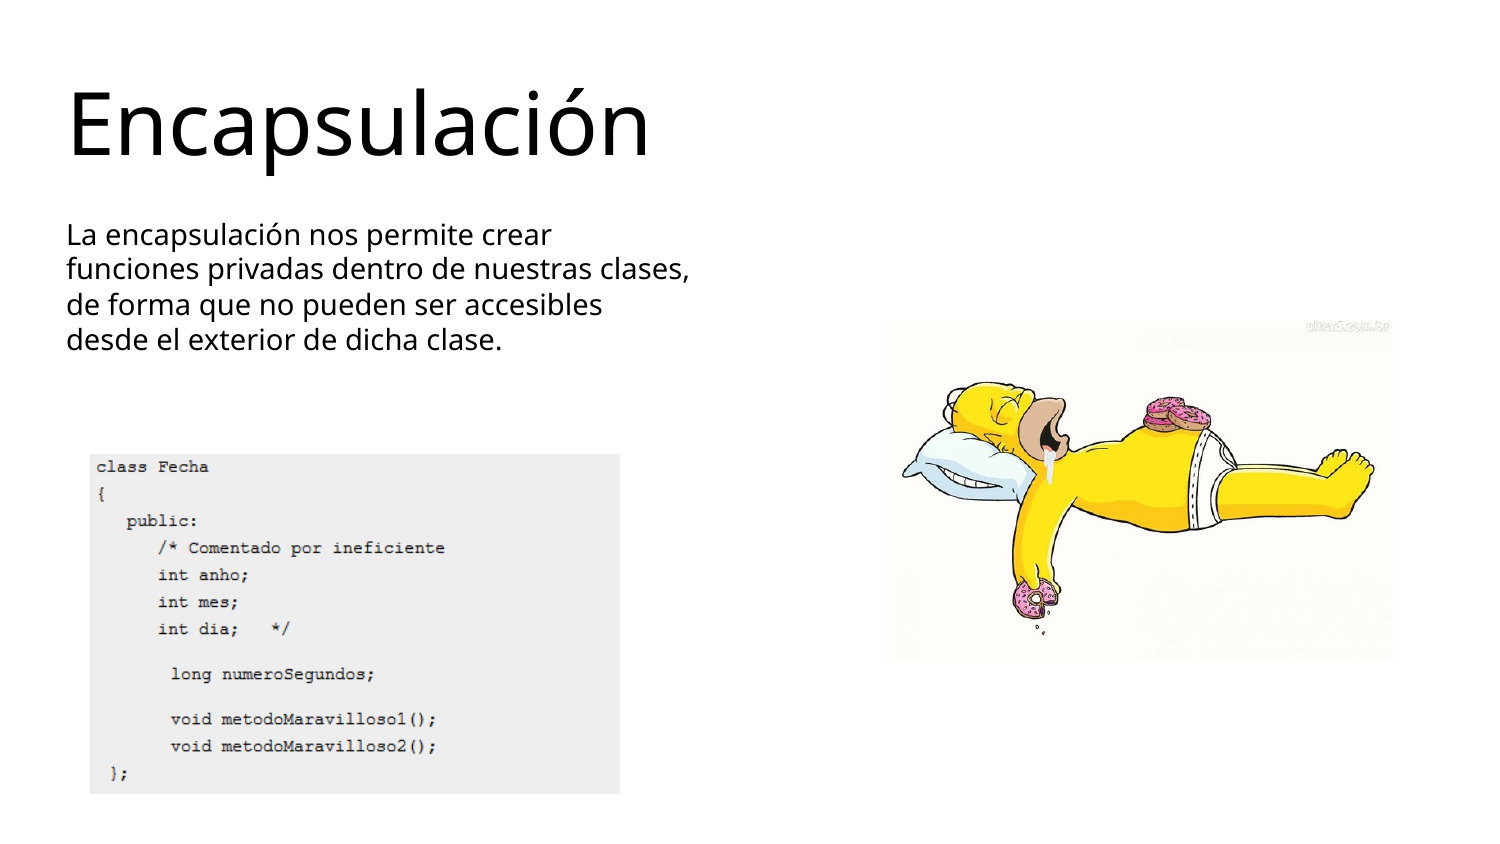

# Encapsulación
La encapsulación nos permite crear funciones privadas dentro de nuestras clases, de forma que no pueden ser accesibles desde el exterior de dicha clase.